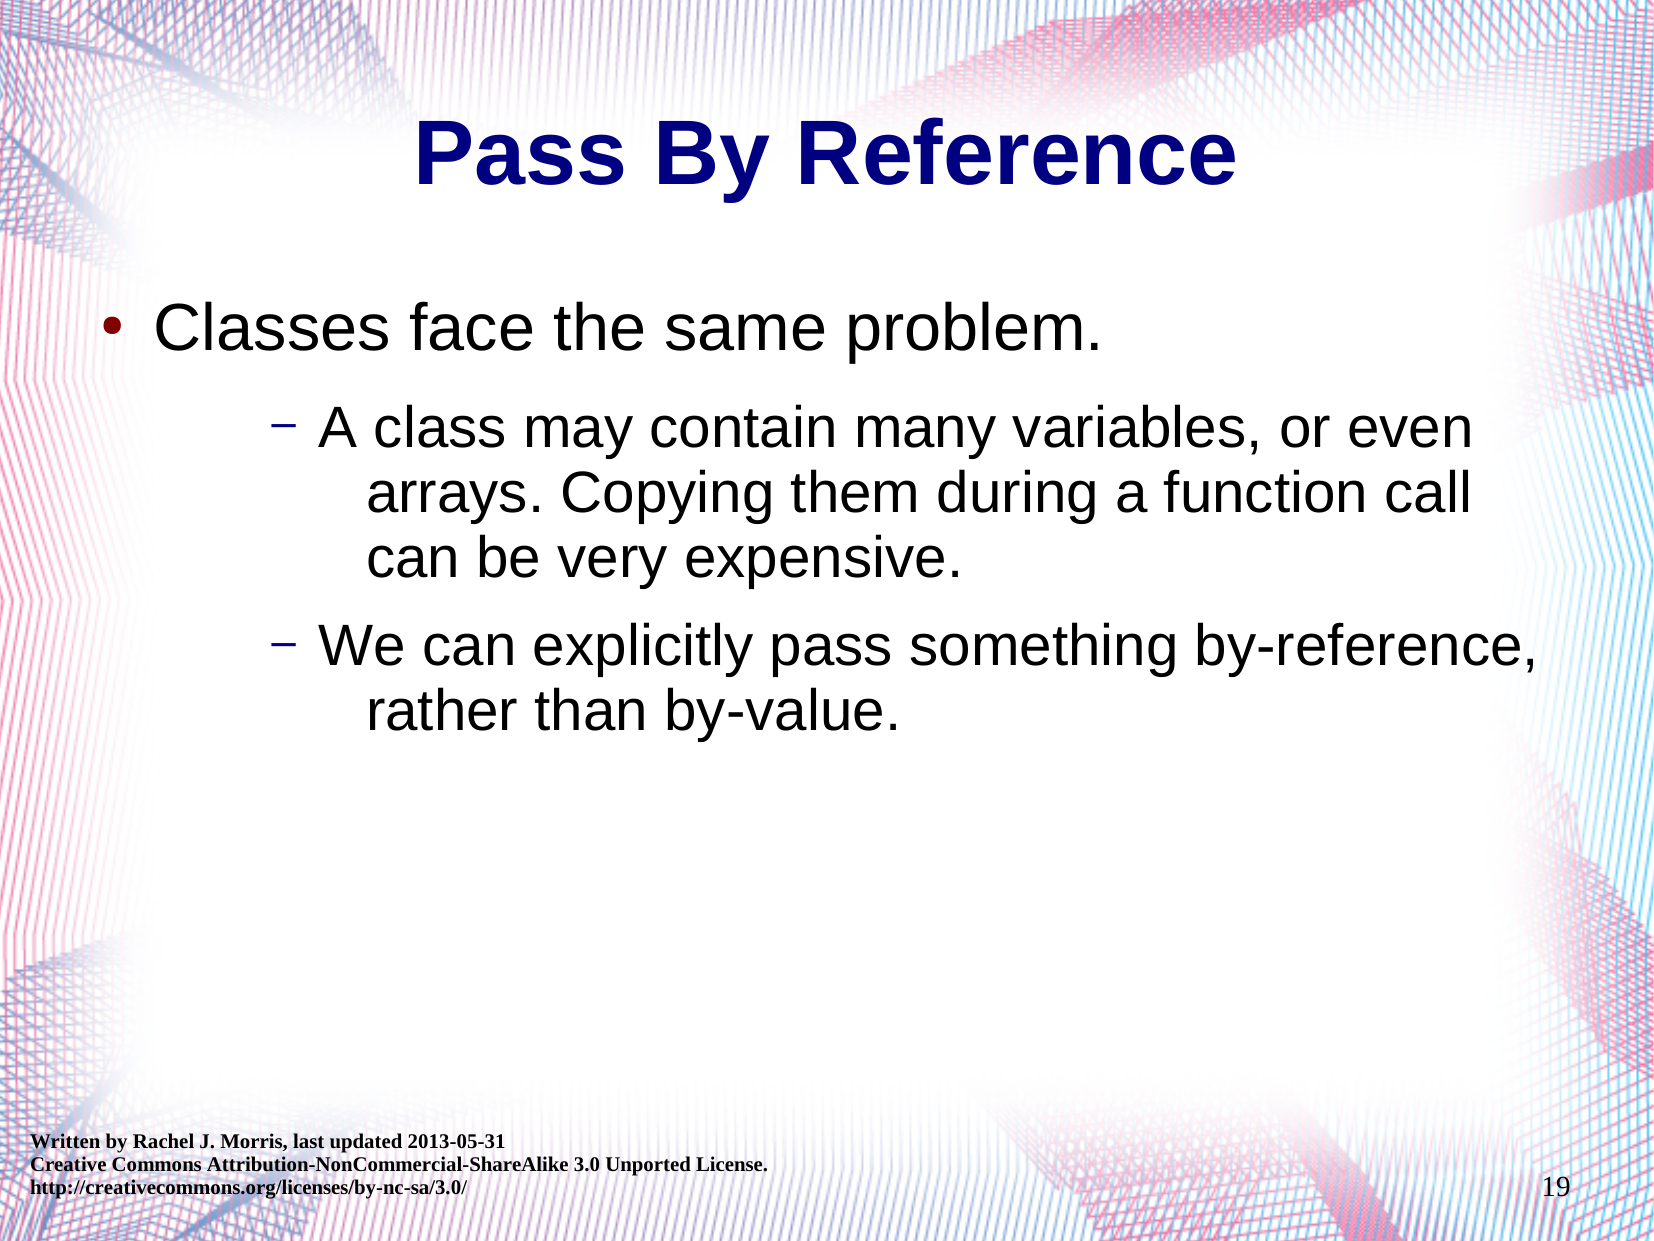

# Pass By Reference
Classes face the same problem.
A class may contain many variables, or even arrays. Copying them during a function call can be very expensive.
We can explicitly pass something by-reference, rather than by-value.
19